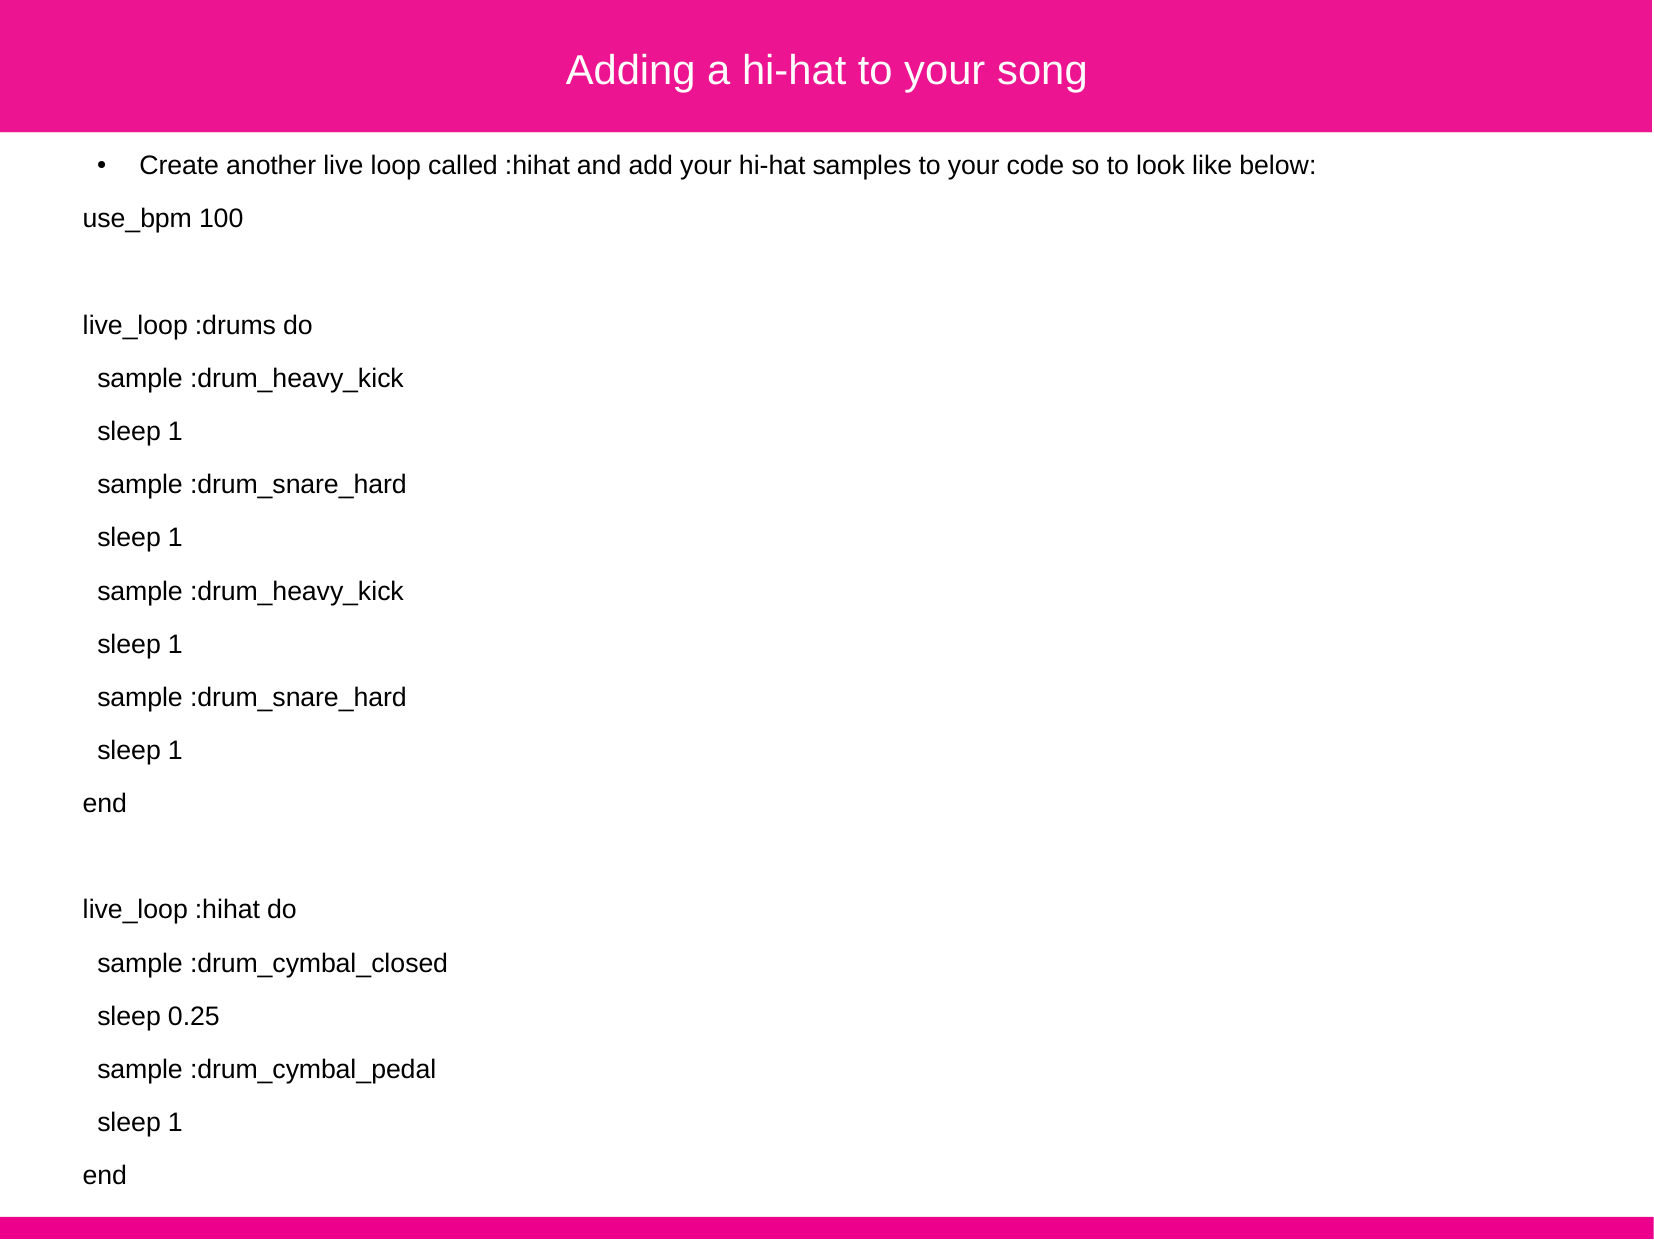

Adding a hi-hat to your song
# Create another live loop called :hihat and add your hi-hat samples to your code so to look like below:
use_bpm 100
live_loop :drums do
 sample :drum_heavy_kick
 sleep 1
 sample :drum_snare_hard
 sleep 1
 sample :drum_heavy_kick
 sleep 1
 sample :drum_snare_hard
 sleep 1
end
live_loop :hihat do
 sample :drum_cymbal_closed
 sleep 0.25
 sample :drum_cymbal_pedal
 sleep 1
end